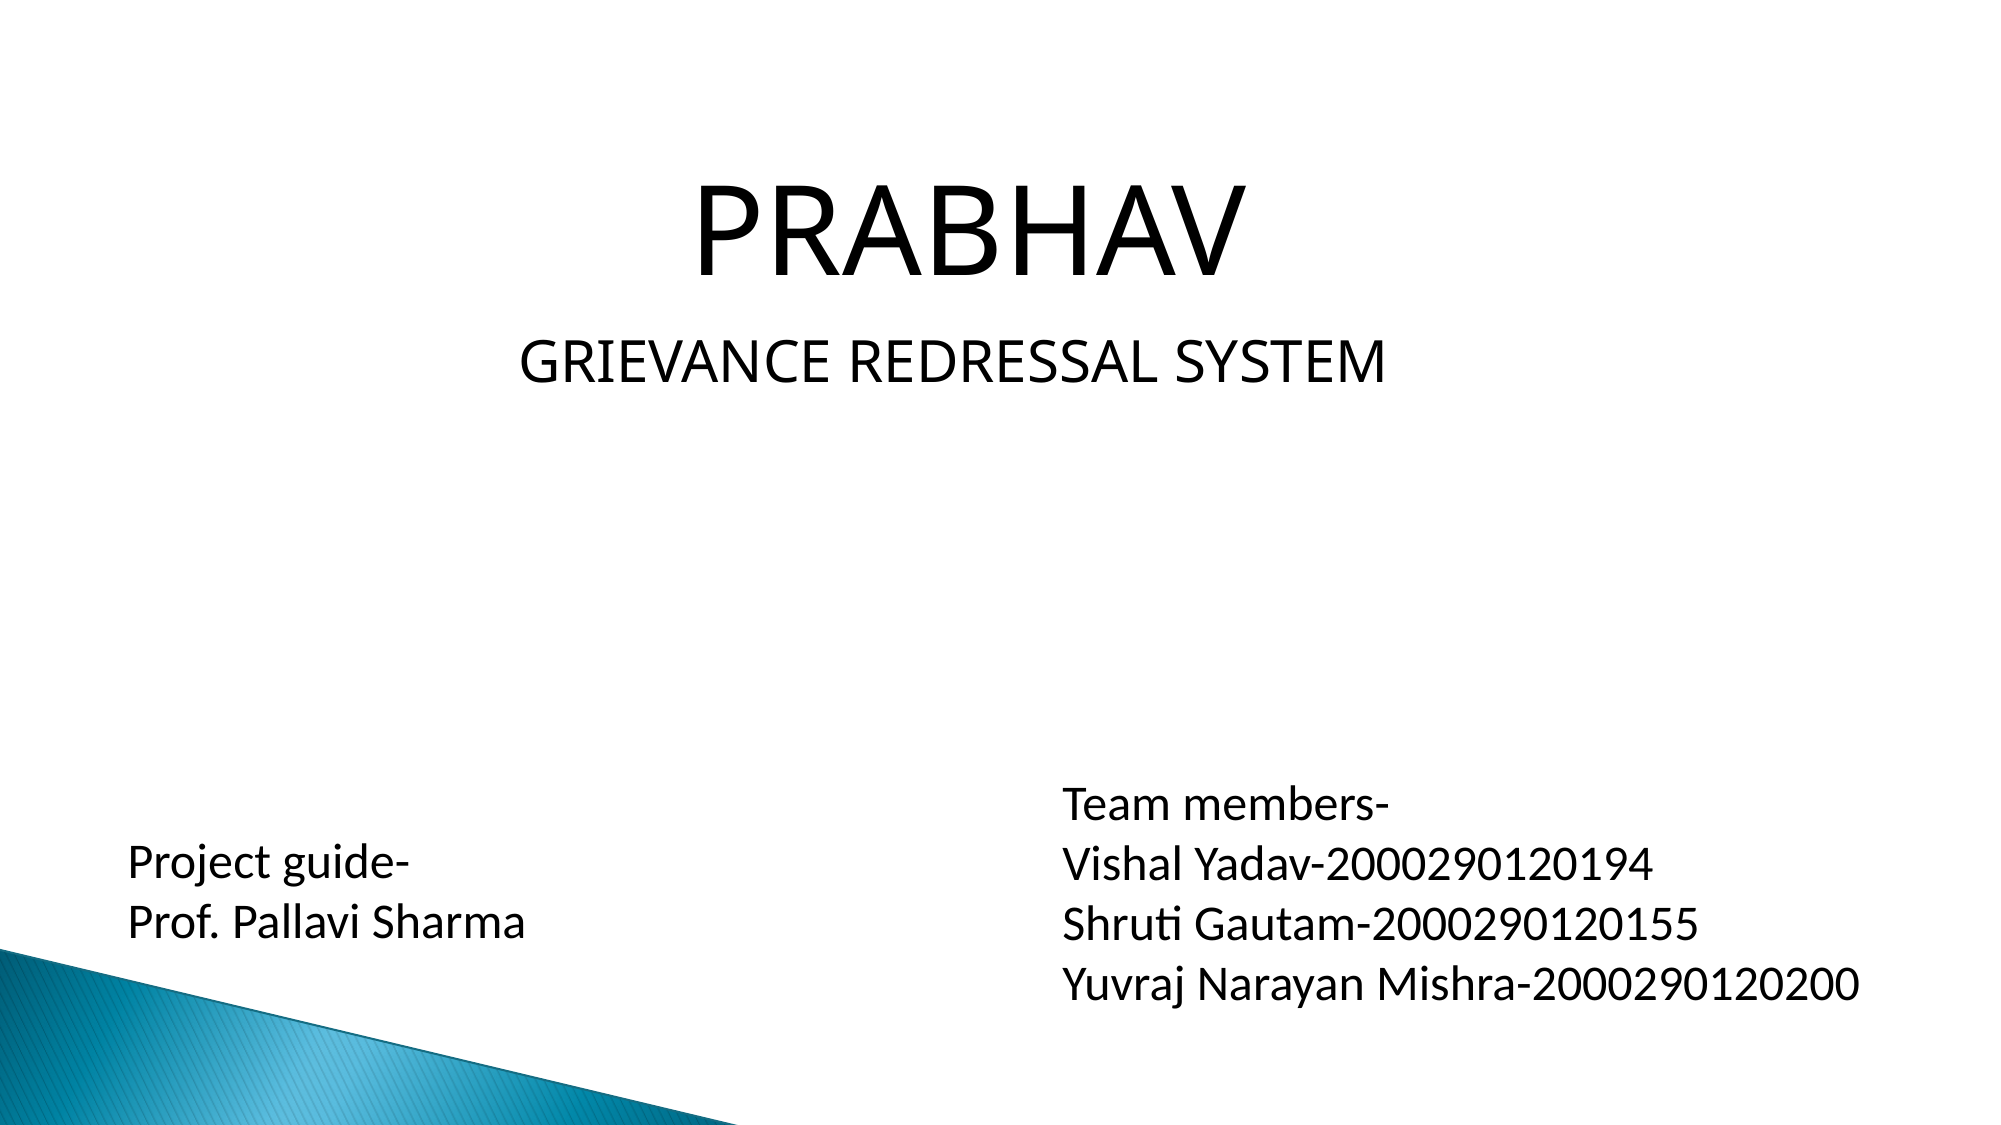

PRABHAV
 GRIEVANCE REDRESSAL SYSTEM
Team members-
Vishal Yadav-2000290120194
Shruti Gautam-2000290120155
Yuvraj Narayan Mishra-2000290120200
Project guide-
Prof. Pallavi Sharma